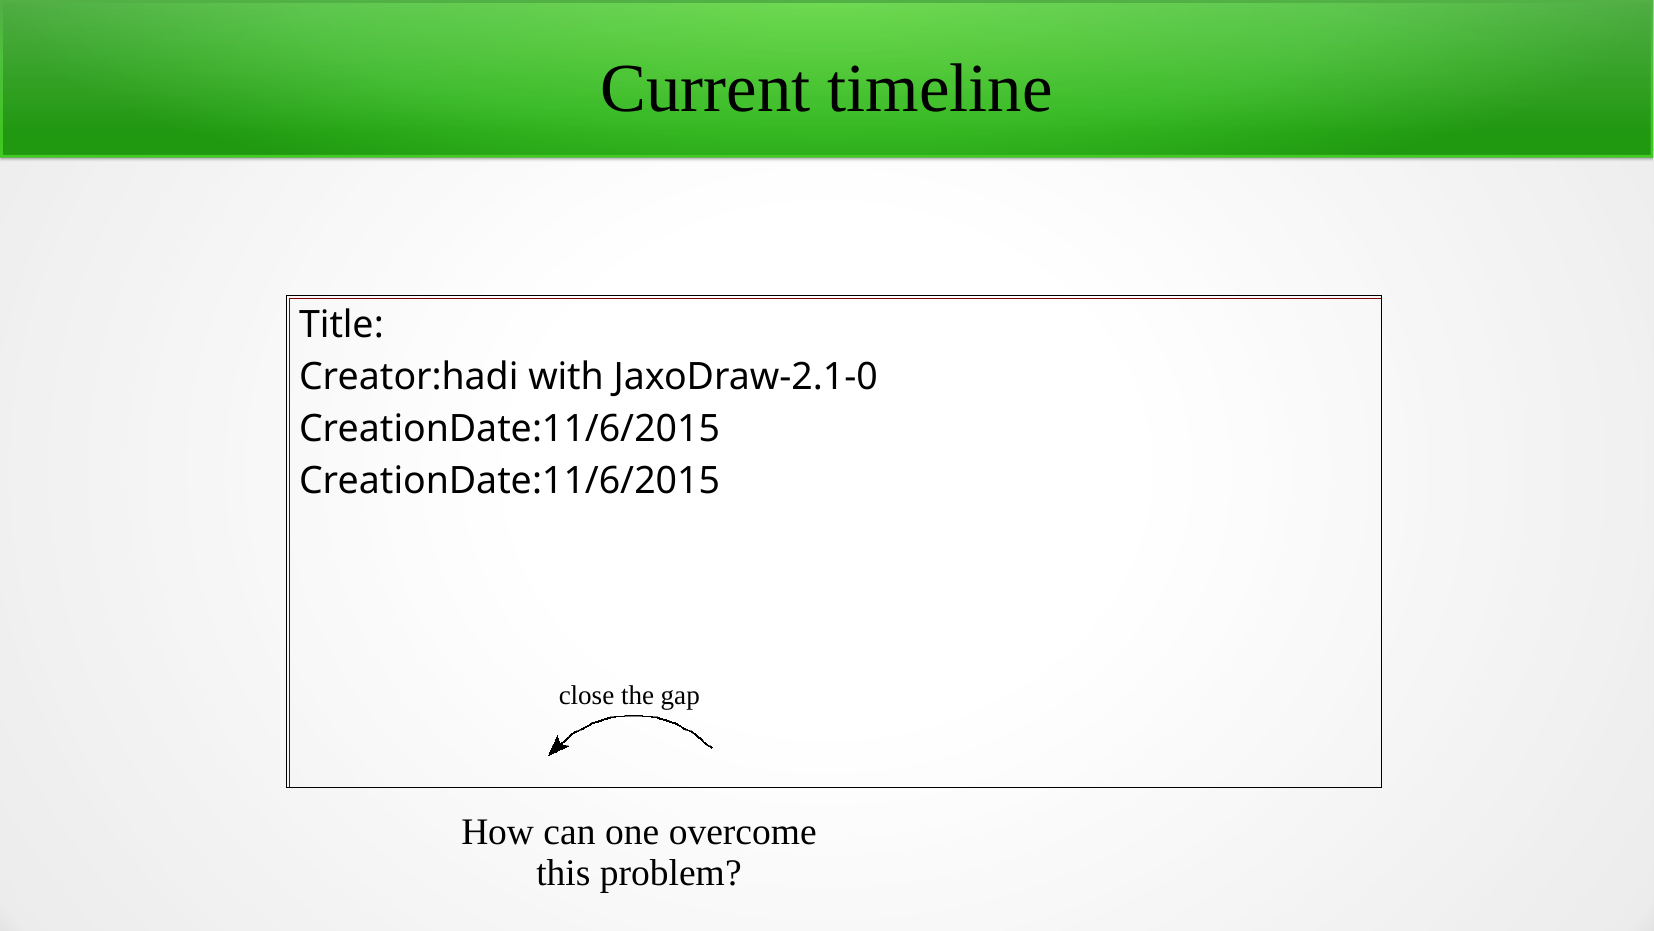

# Current timeline
close the gap
How can one overcome
this problem?